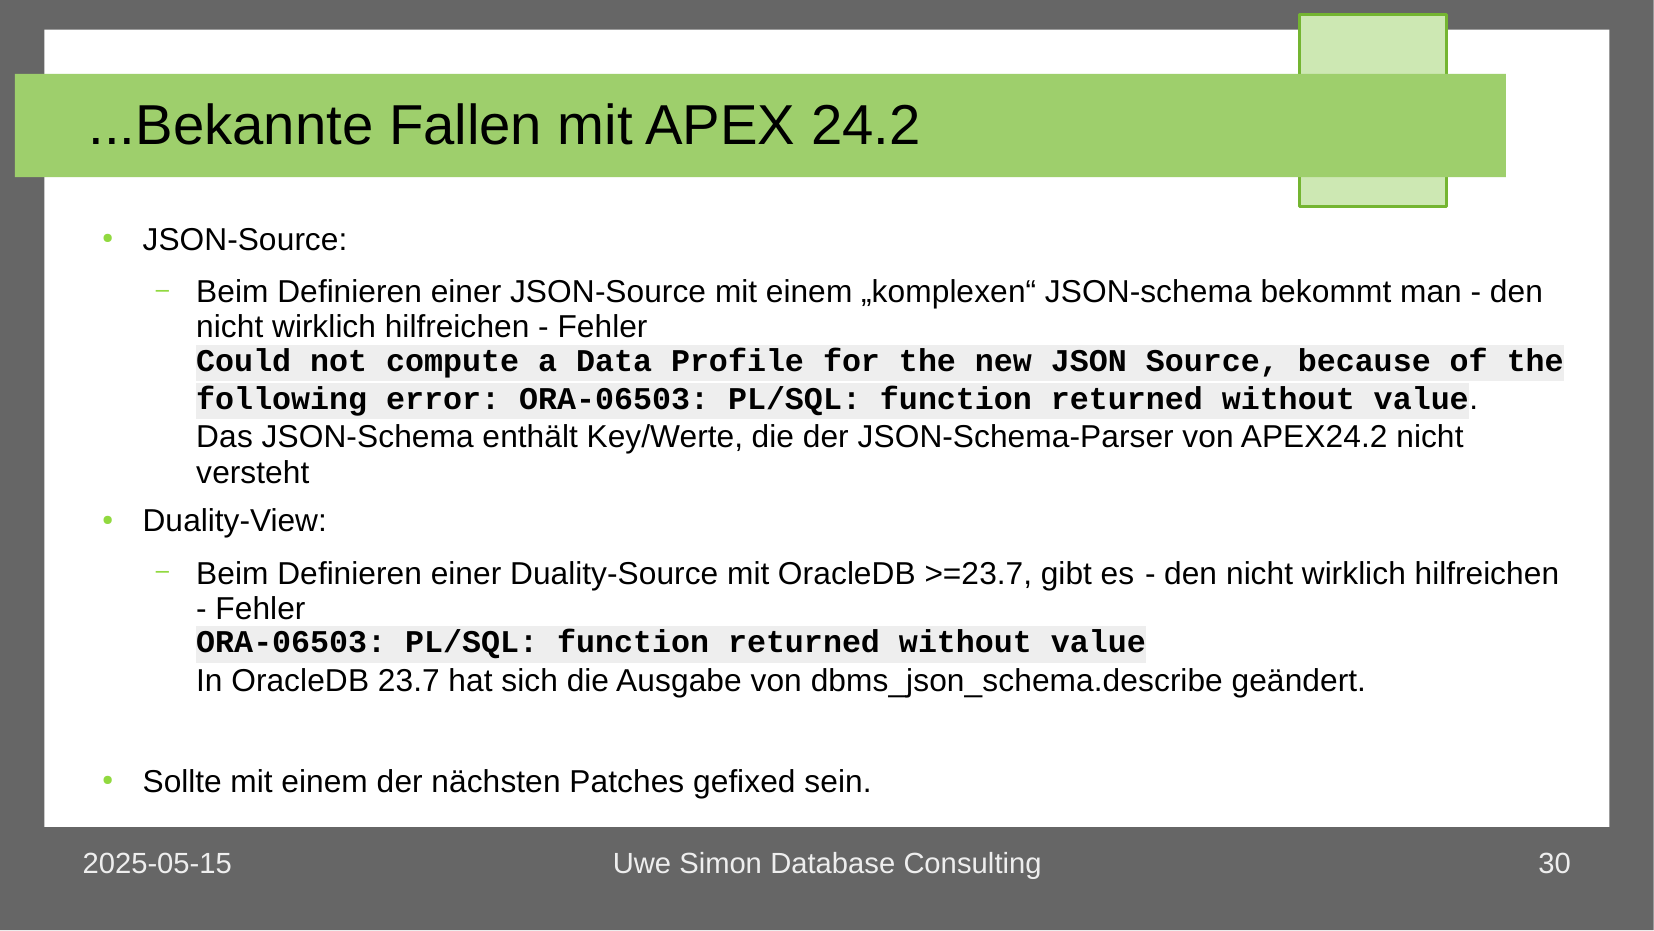

# ...Bekannte Fallen mit APEX 24.2
JSON-Source:
Beim Definieren einer JSON-Source mit einem „komplexen“ JSON-schema bekommt man - den nicht wirklich hilfreichen - Fehler
Could not compute a Data Profile for the new JSON Source, because of the following error: ORA-06503: PL/SQL: function returned without value.
Das JSON-Schema enthält Key/Werte, die der JSON-Schema-Parser von APEX24.2 nicht versteht
Duality-View:
Beim Definieren einer Duality-Source mit OracleDB >=23.7, gibt es - den nicht wirklich hilfreichen - Fehler
ORA-06503: PL/SQL: function returned without value
In OracleDB 23.7 hat sich die Ausgabe von dbms_json_schema.describe geändert.
Sollte mit einem der nächsten Patches gefixed sein.
2024-04-24
Uwe Simon Database Consulting
30